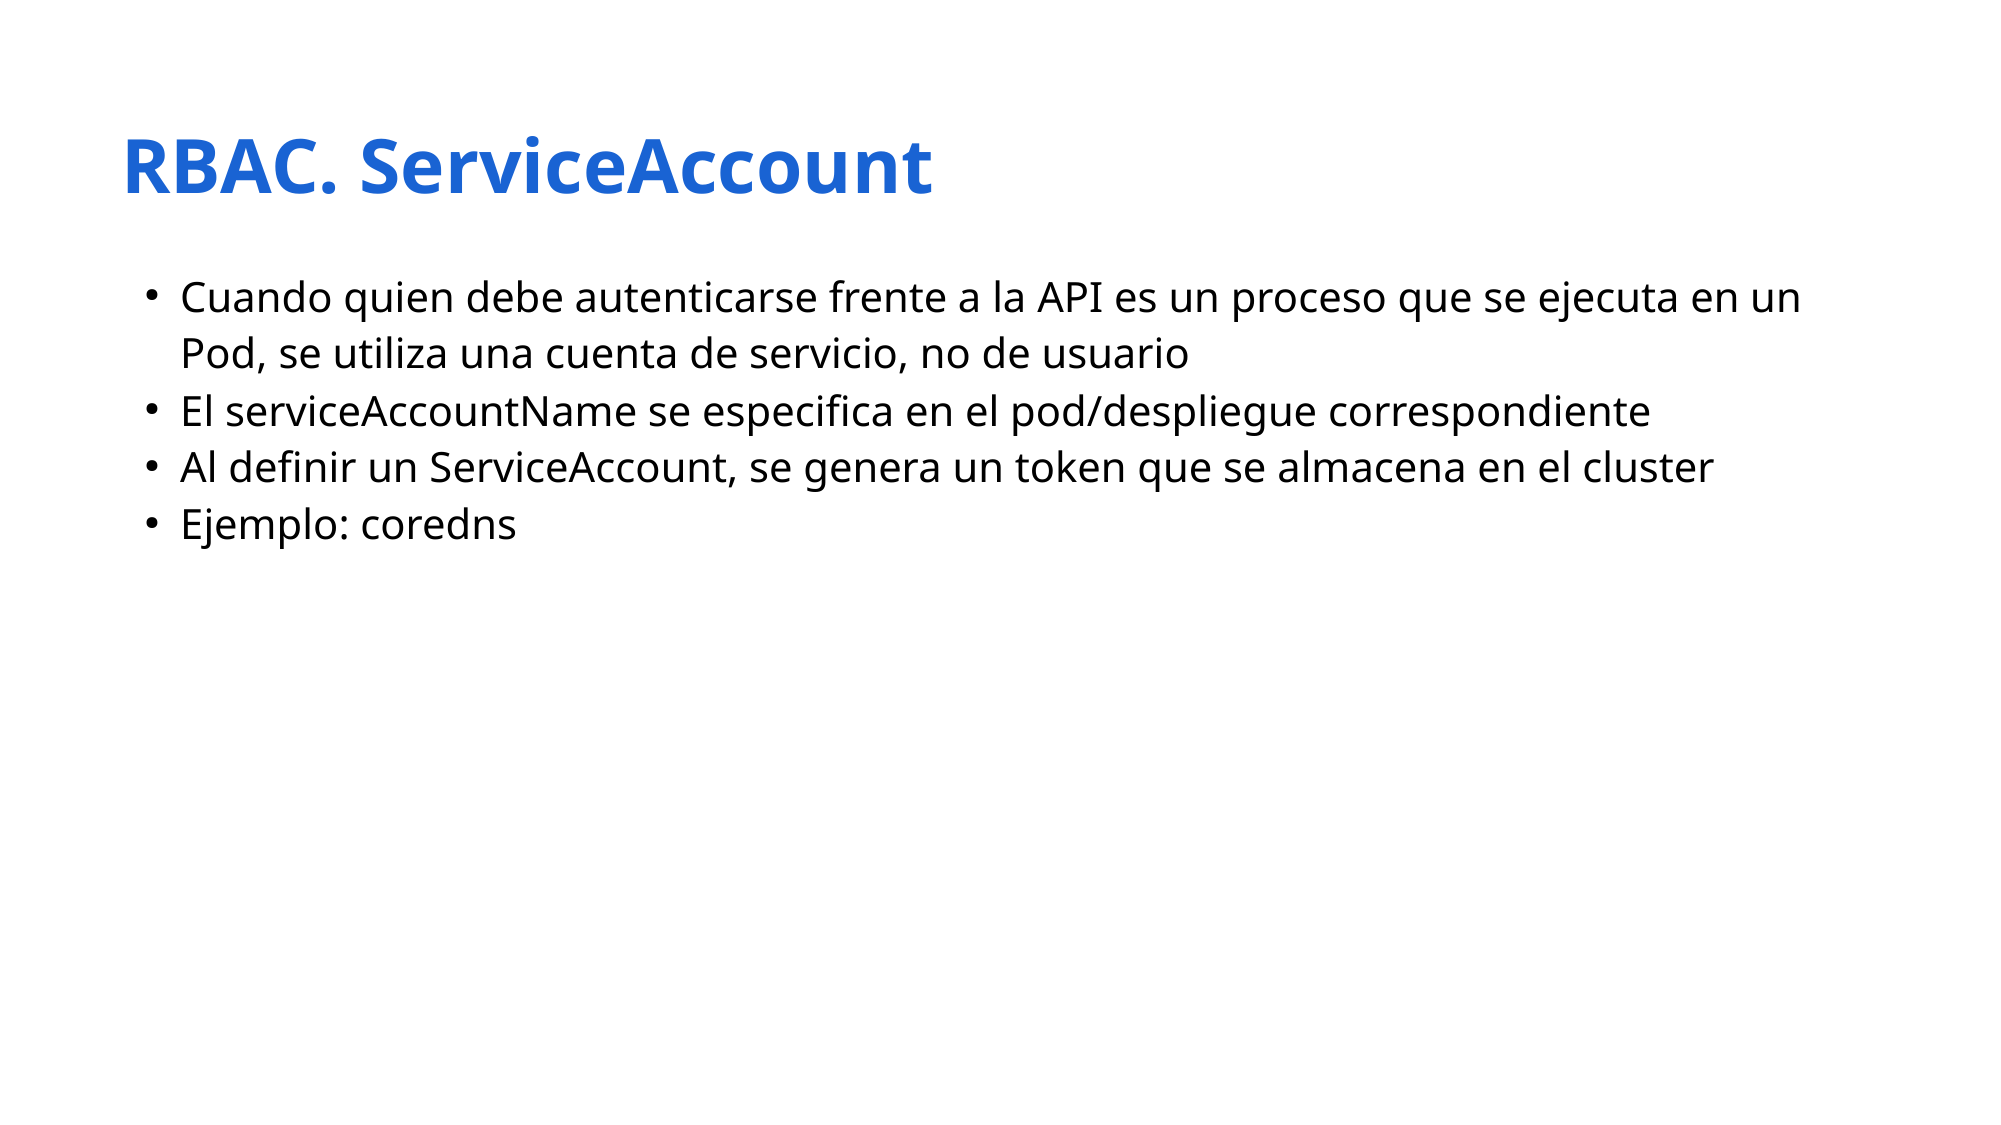

RBAC. ServiceAccount
Cuando quien debe autenticarse frente a la API es un proceso que se ejecuta en un Pod, se utiliza una cuenta de servicio, no de usuario
El serviceAccountName se especifica en el pod/despliegue correspondiente
Al definir un ServiceAccount, se genera un token que se almacena en el cluster
Ejemplo: coredns